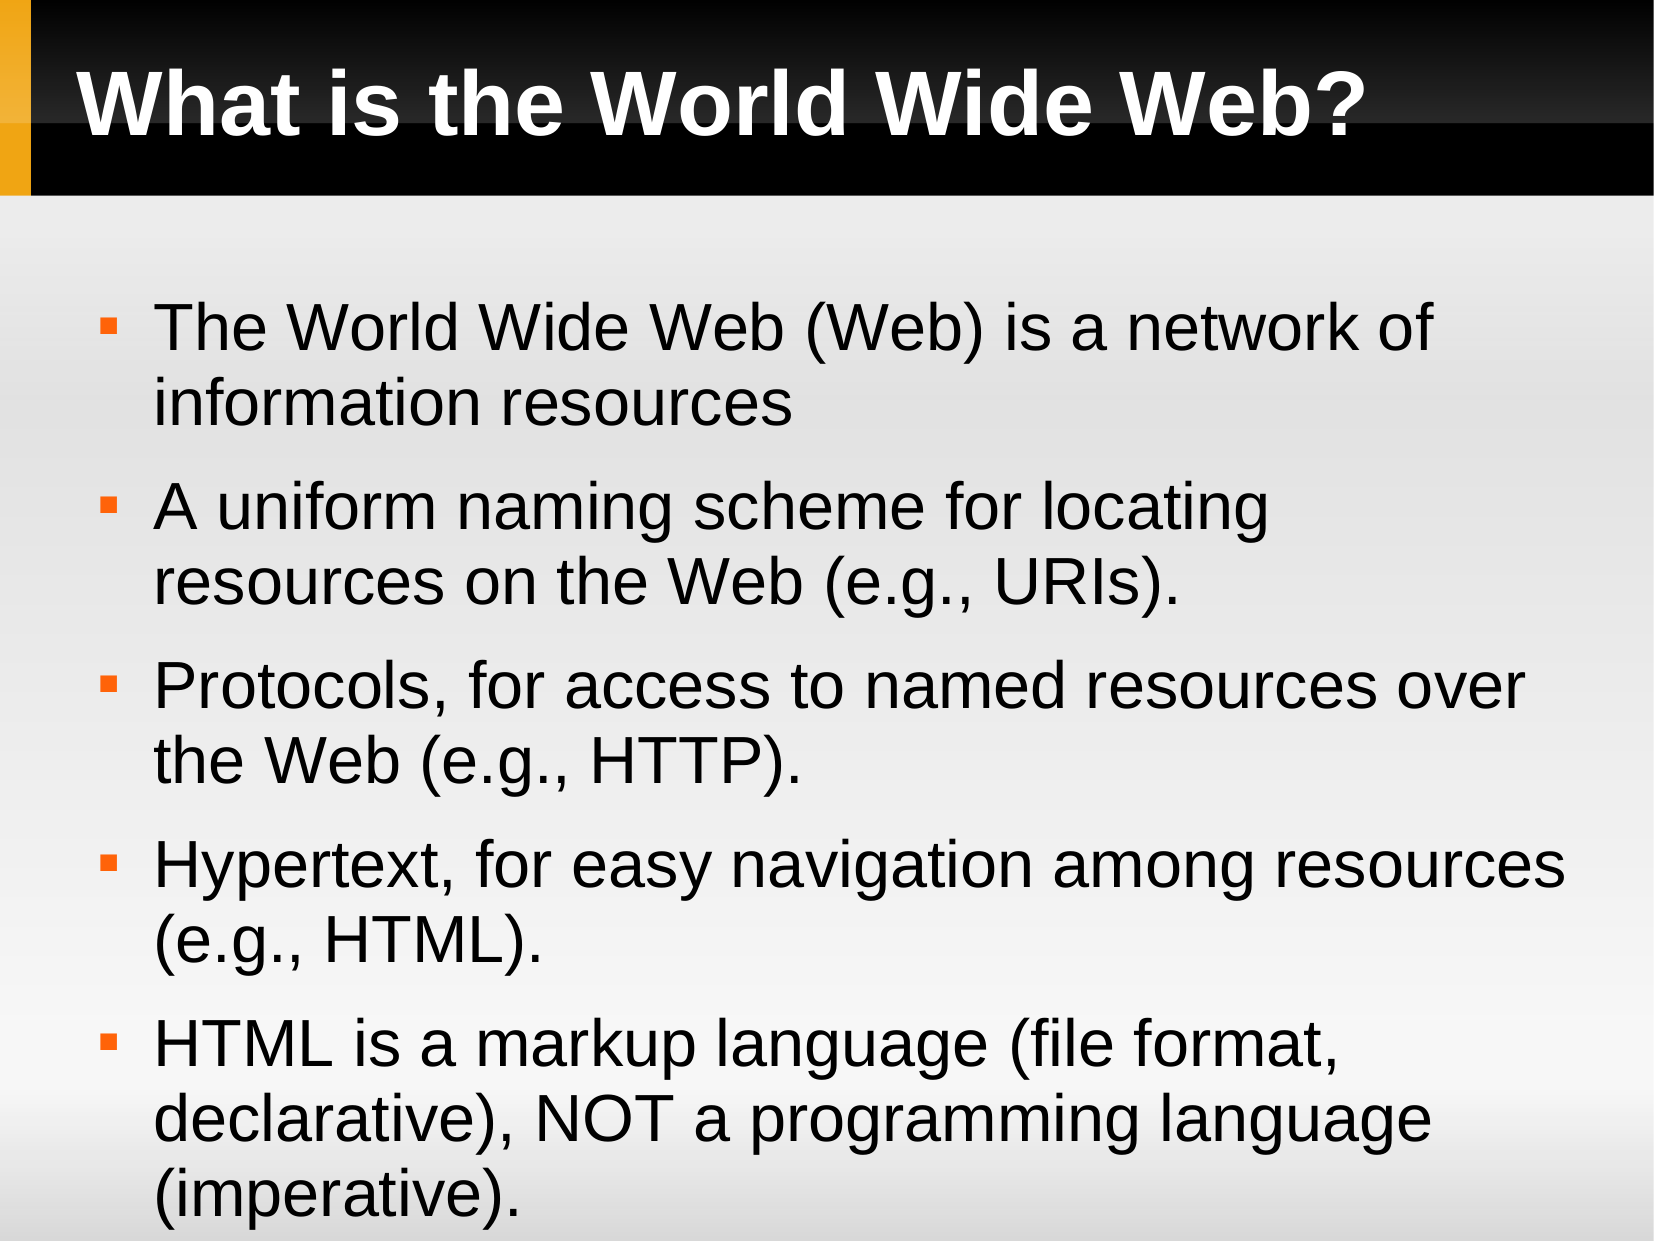

# What is the World Wide Web?
The World Wide Web (Web) is a network of information resources
A uniform naming scheme for locating resources on the Web (e.g., URIs).
Protocols, for access to named resources over the Web (e.g., HTTP).
Hypertext, for easy navigation among resources (e.g., HTML).
HTML is a markup language (file format, declarative), NOT a programming language (imperative).